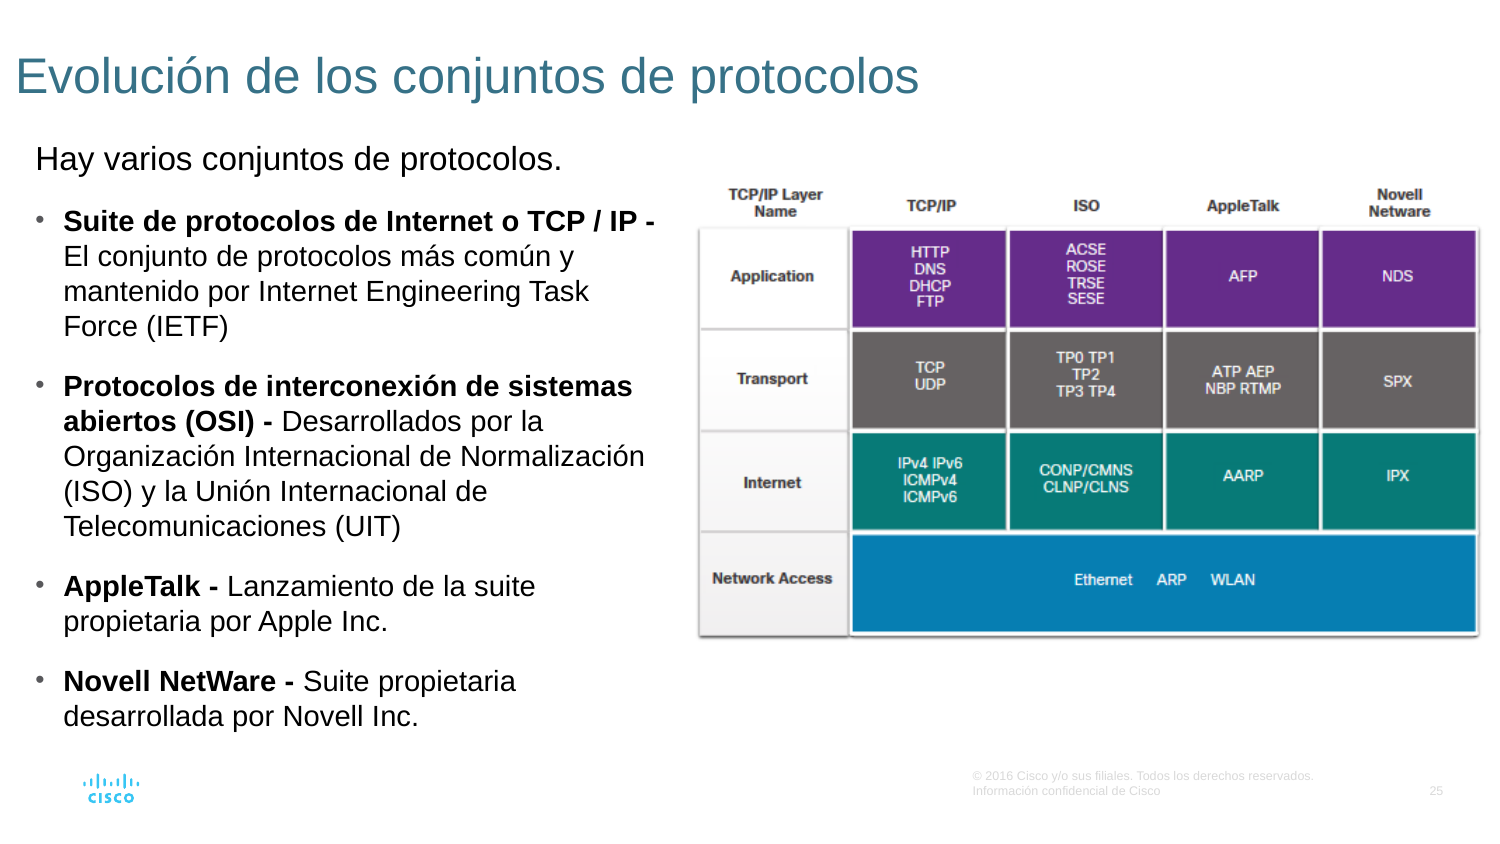

# Evolución de los conjuntos de protocolos
Hay varios conjuntos de protocolos.
Suite de protocolos de Internet o TCP / IP - El conjunto de protocolos más común y mantenido por Internet Engineering Task Force (IETF)
Protocolos de interconexión de sistemas abiertos (OSI) - Desarrollados por la Organización Internacional de Normalización (ISO) y la Unión Internacional de Telecomunicaciones (UIT)
AppleTalk - Lanzamiento de la suite propietaria por Apple Inc.
Novell NetWare - Suite propietaria desarrollada por Novell Inc.